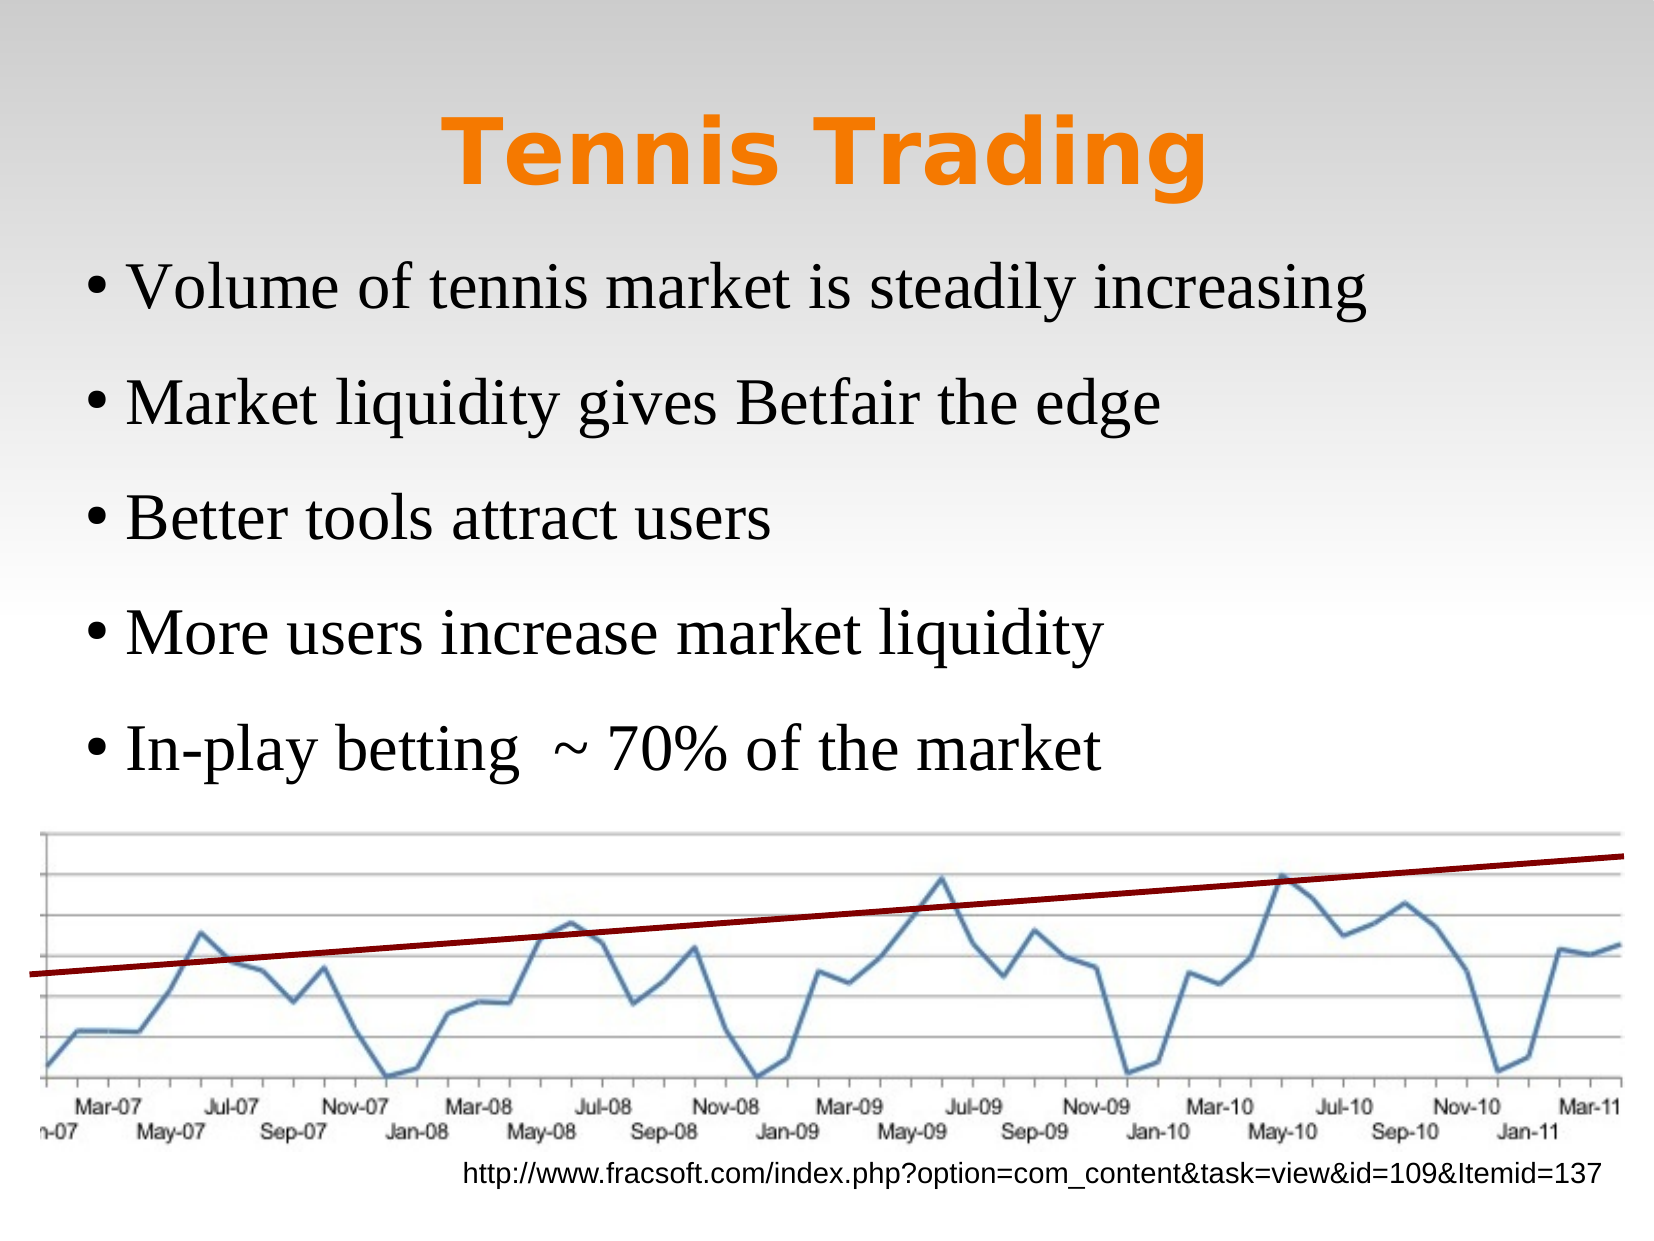

# Tennis Trading
 Volume of tennis market is steadily increasing
 Market liquidity gives Betfair the edge
 Better tools attract users
 More users increase market liquidity
 In-play betting ~ 70% of the market
http://www.fracsoft.com/index.php?option=com_content&task=view&id=109&Itemid=137